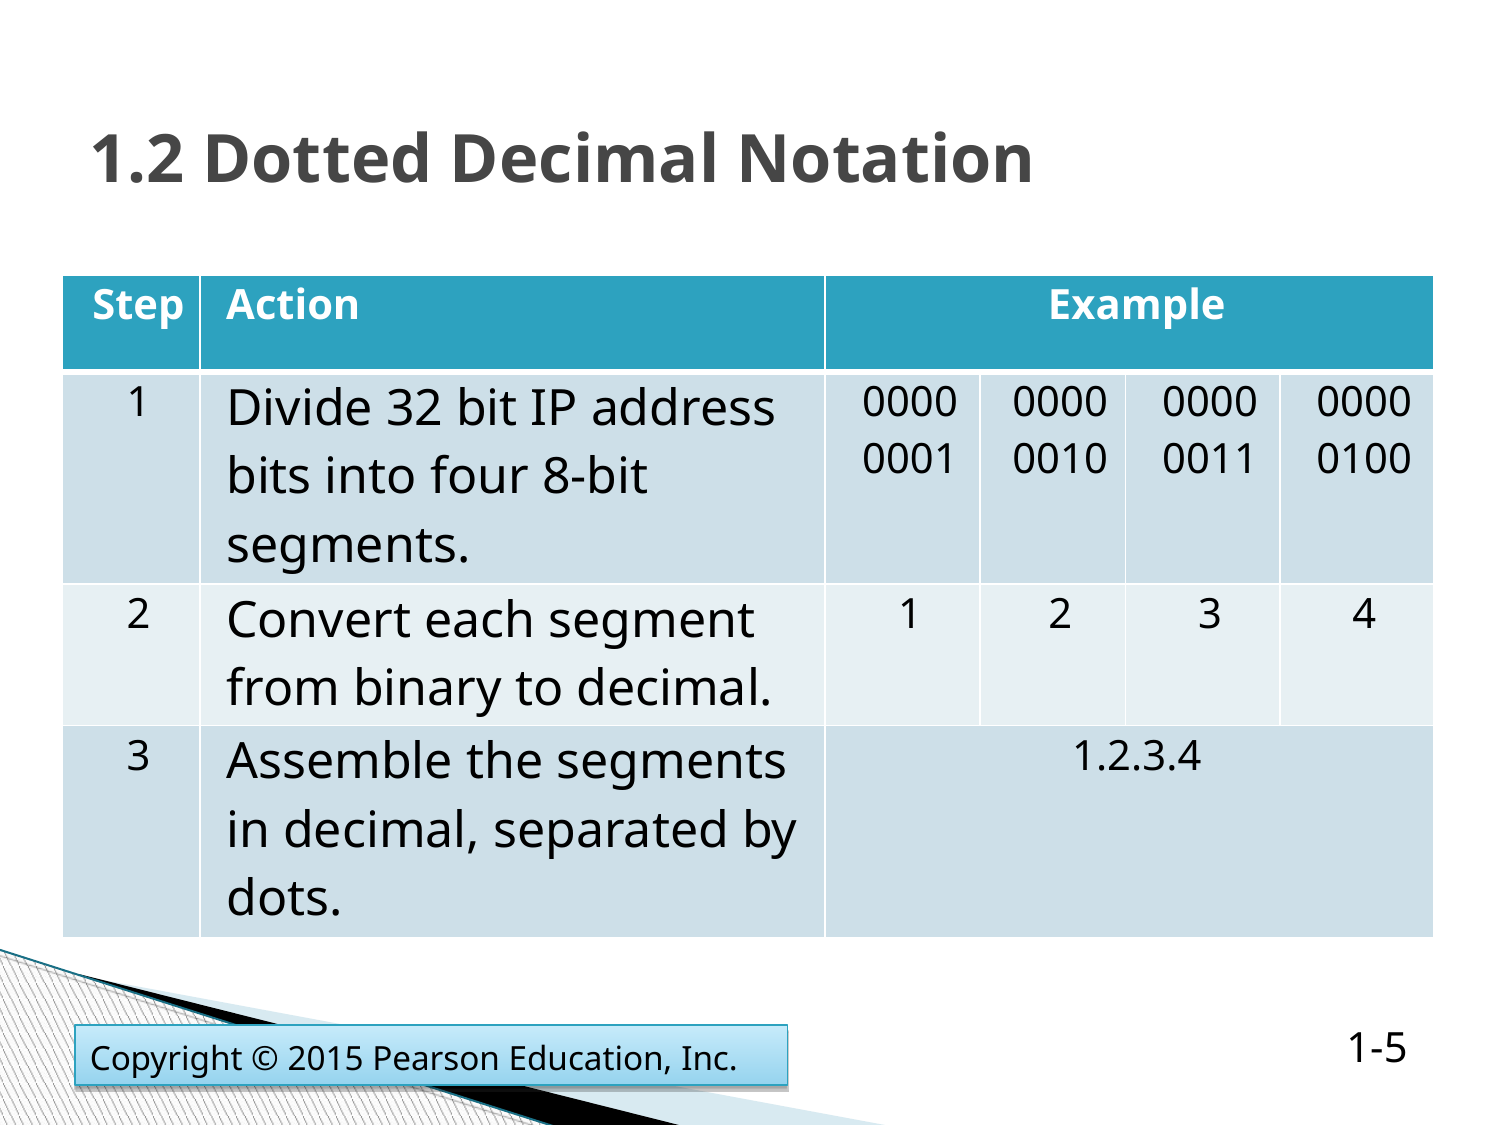

# 1.2 Dotted Decimal Notation
| Step | Action | Example | | | |
| --- | --- | --- | --- | --- | --- |
| 1 | Divide 32 bit IP address bits into four 8-bit segments. | 00000001 | 00000010 | 00000011 | 00000100 |
| 2 | Convert each segment from binary to decimal. | 1 | 2 | 3 | 4 |
| 3 | Assemble the segments in decimal, separated by dots. | 1.2.3.4 | | | |
Copyright © 2015 Pearson Education, Inc.